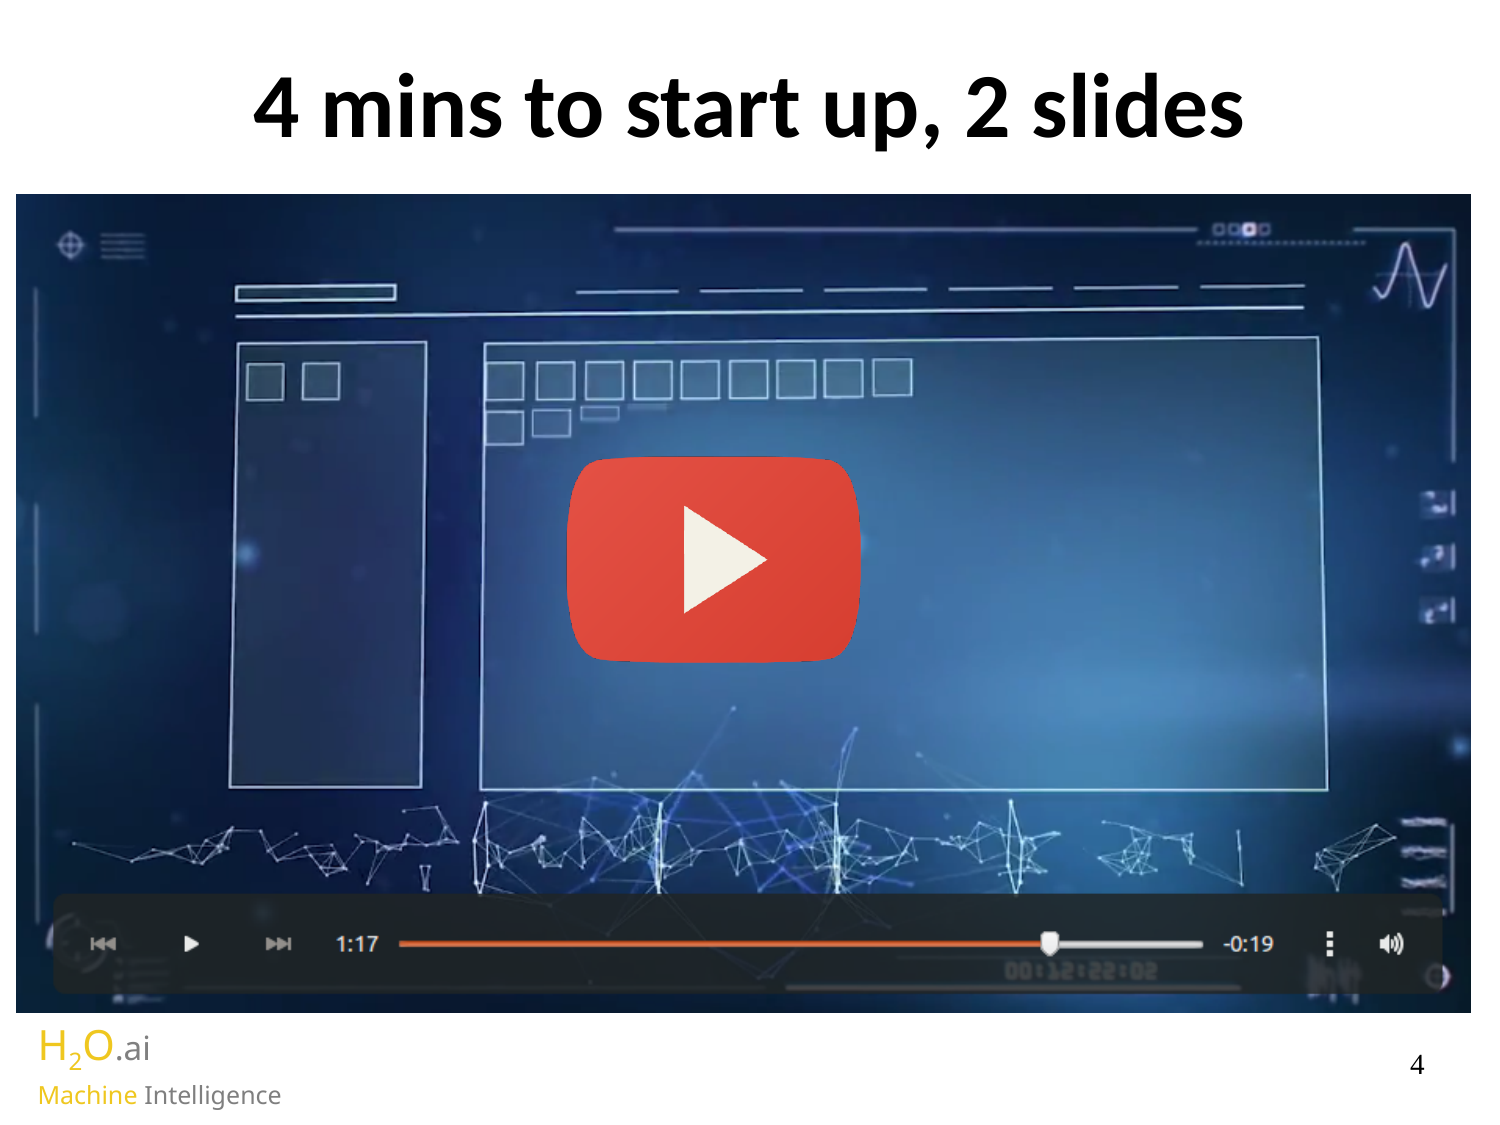

# 4 mins to start up, 2 slides
4